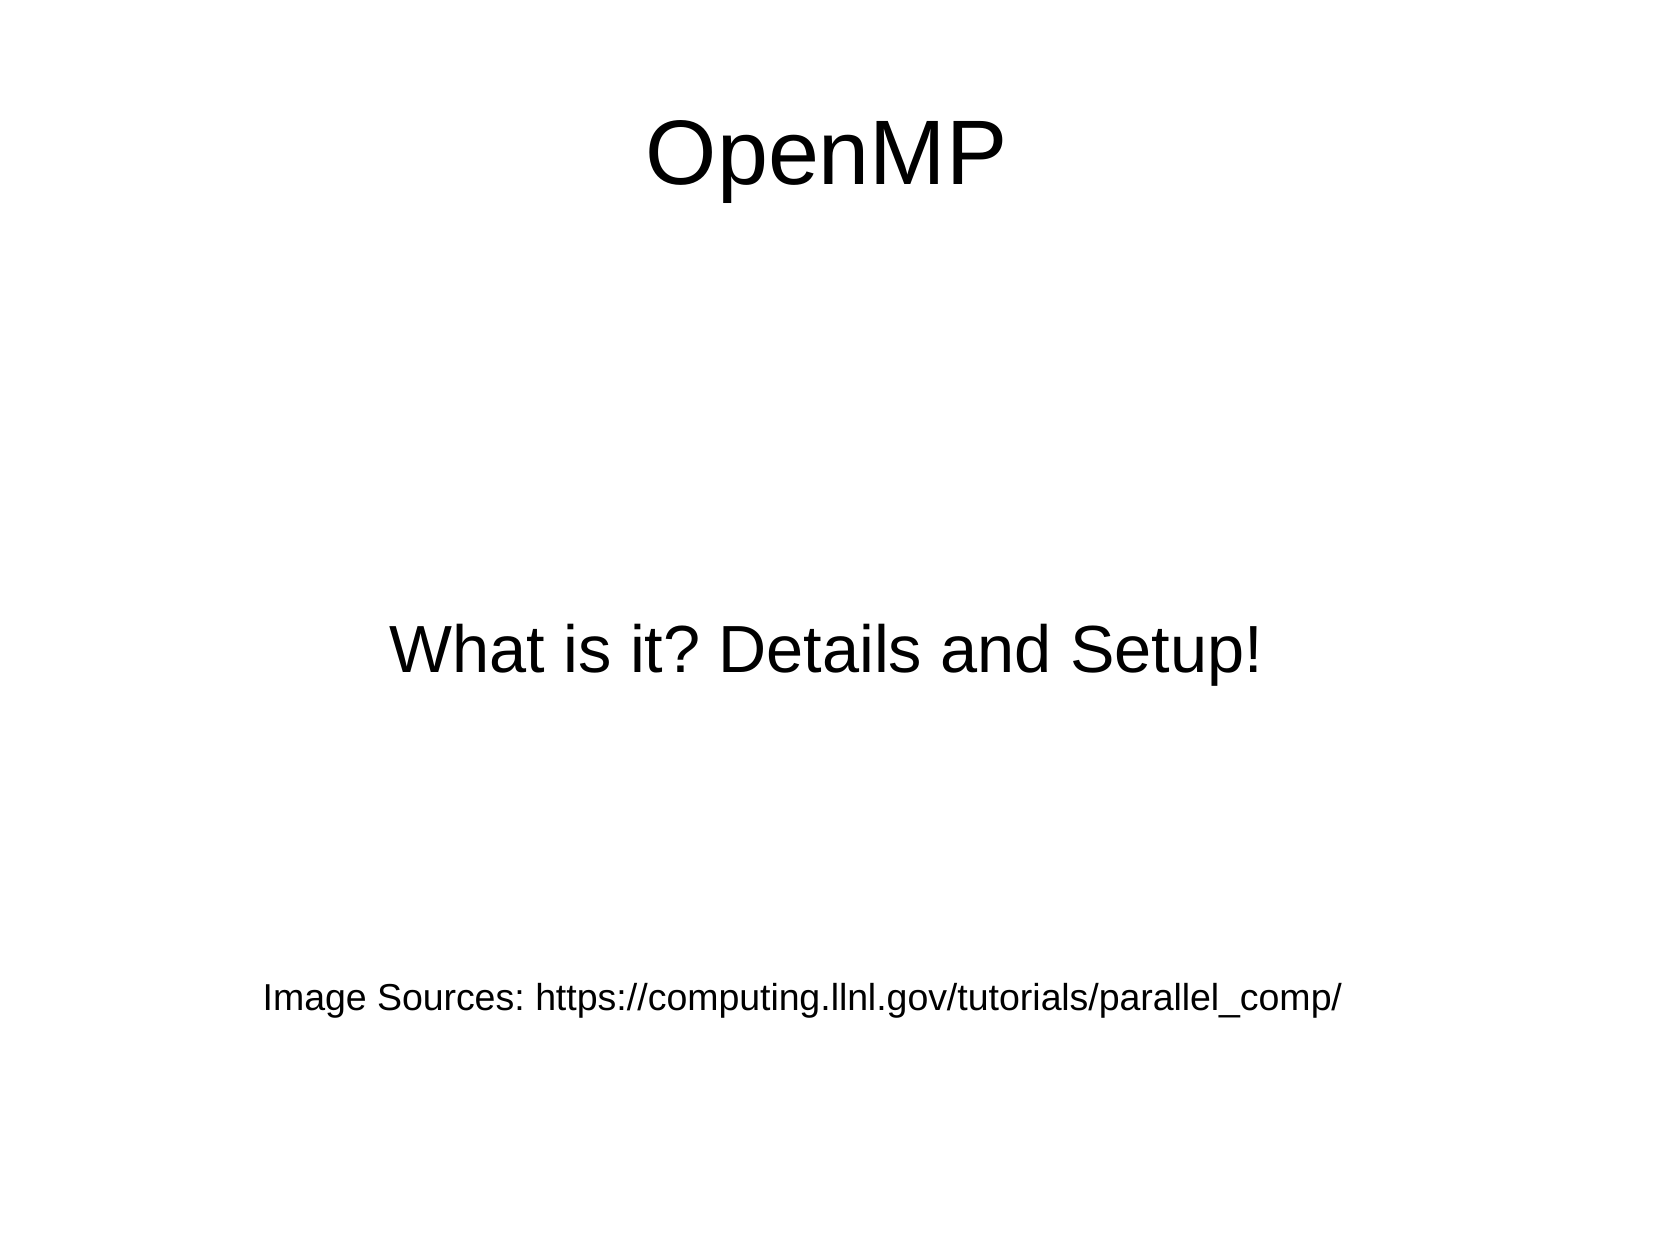

# OpenMP
What is it? Details and Setup!
Image Sources: https://computing.llnl.gov/tutorials/parallel_comp/